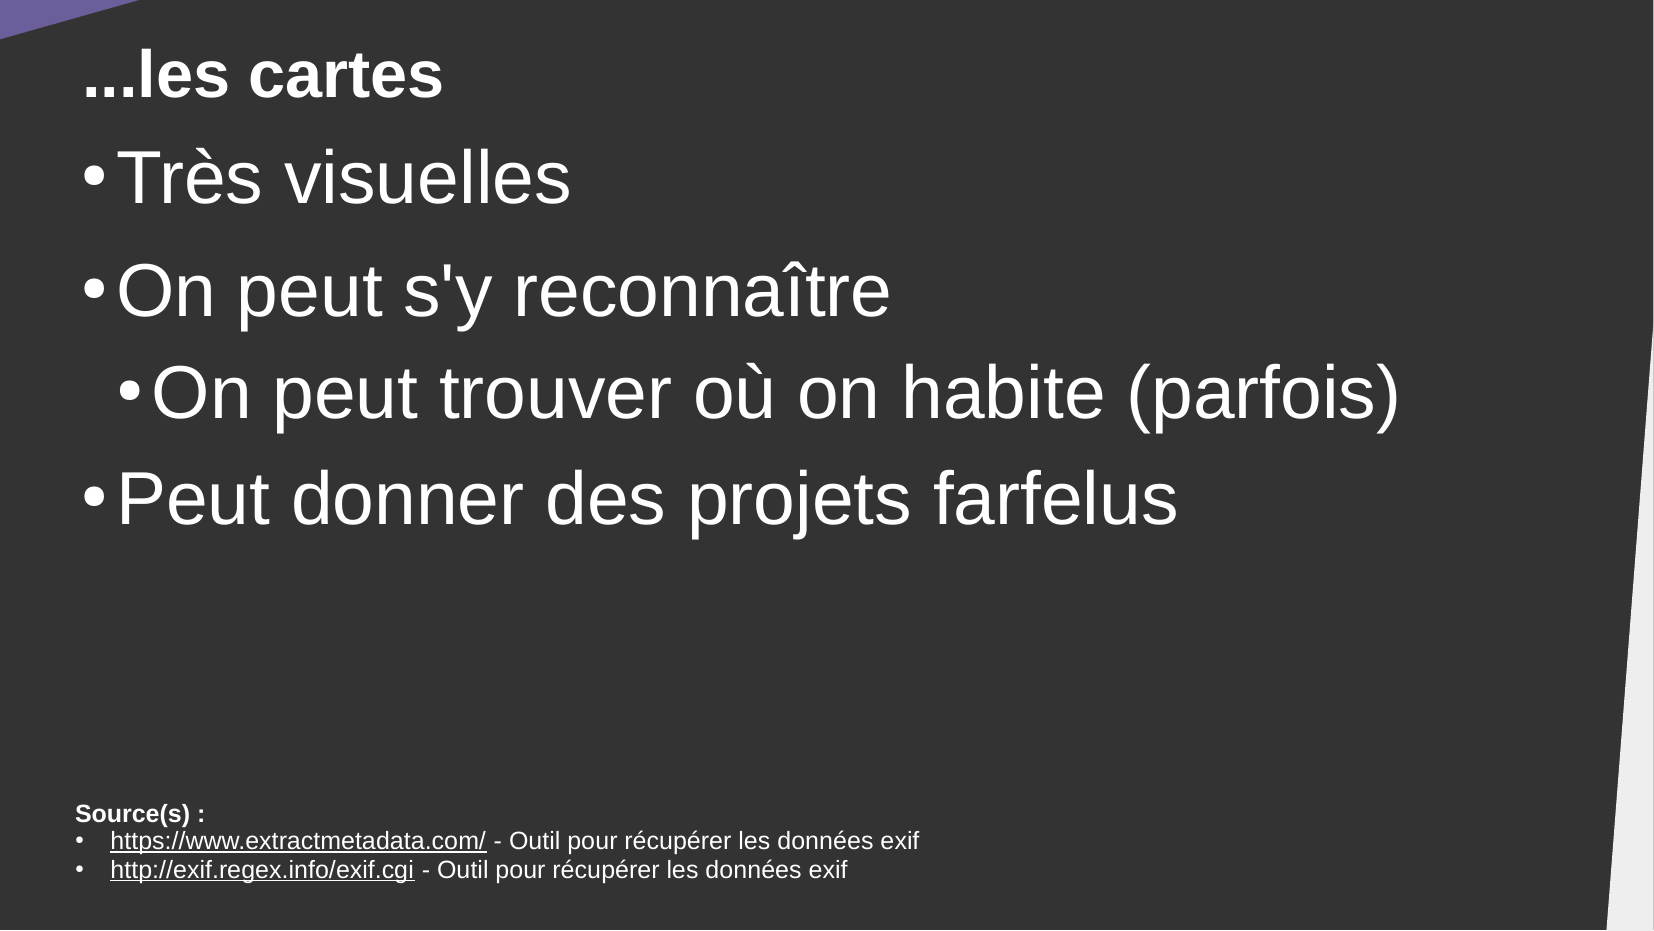

# ...les cartes
Très visuelles
On peut s'y reconnaître
On peut trouver où on habite (parfois)
Peut donner des projets farfelus
Source(s) :
https://www.extractmetadata.com/ - Outil pour récupérer les données exif
http://exif.regex.info/exif.cgi - Outil pour récupérer les données exif